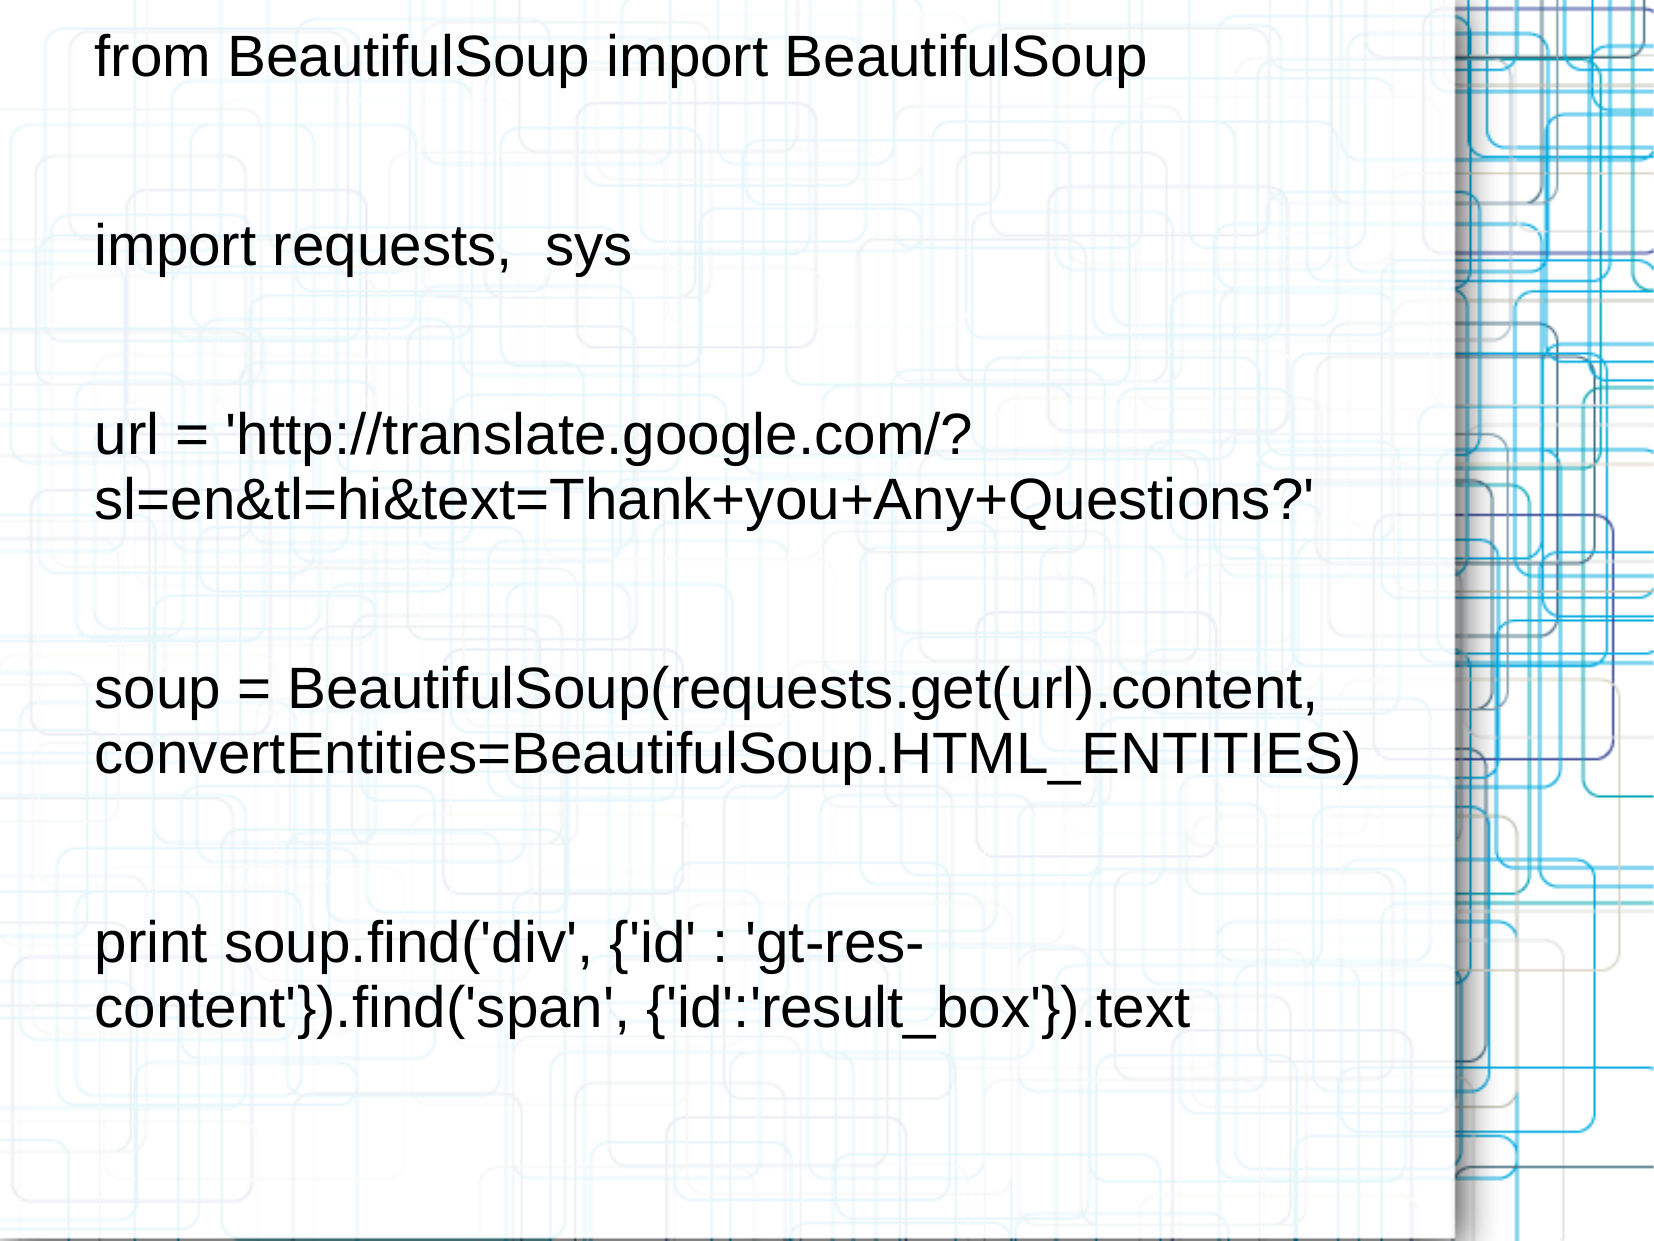

# from BeautifulSoup import BeautifulSoup
import requests, sys
url = 'http://translate.google.com/?sl=en&tl=hi&text=Thank+you+Any+Questions?'
soup = BeautifulSoup(requests.get(url).content, convertEntities=BeautifulSoup.HTML_ENTITIES)
print soup.find('div', {'id' : 'gt-res-content'}).find('span', {'id':'result_box'}).text